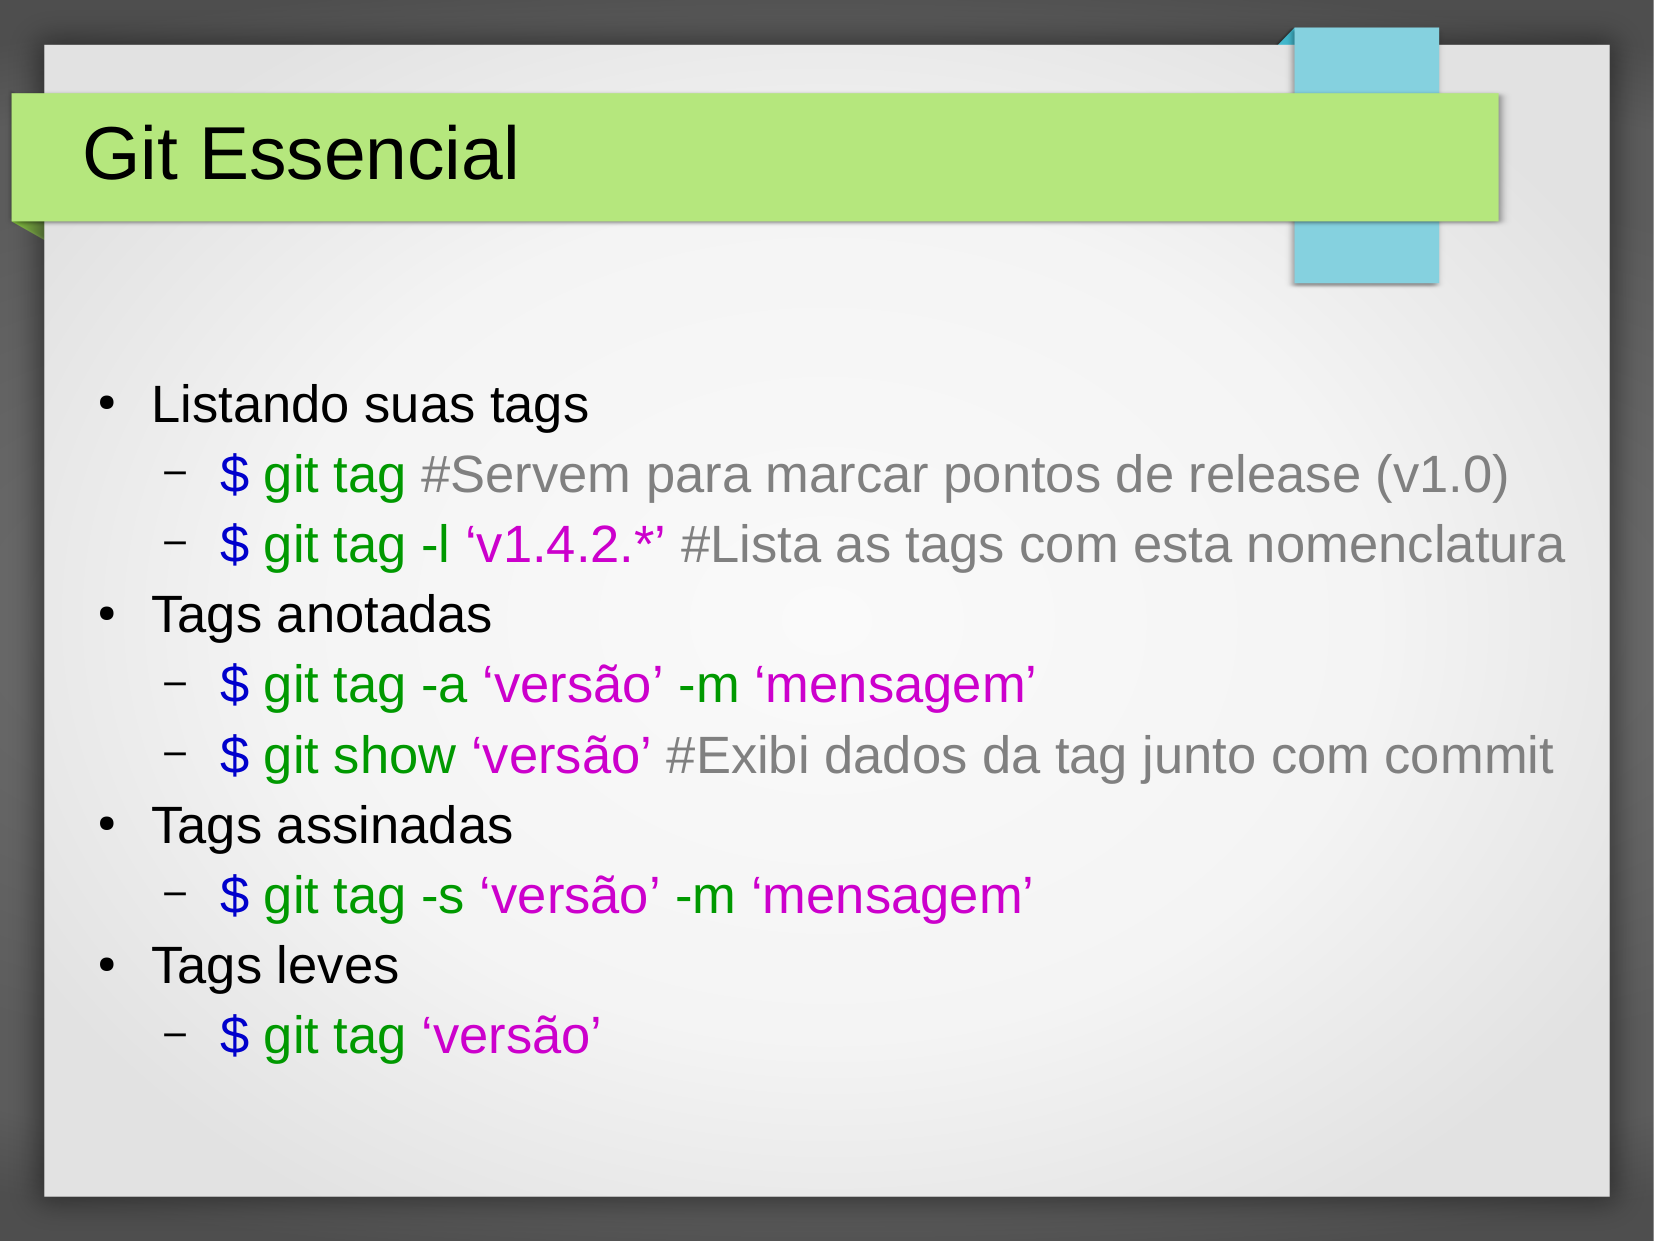

# Git Essencial
Listando suas tags
$ git tag #Servem para marcar pontos de release (v1.0)
$ git tag -l ‘v1.4.2.*’ #Lista as tags com esta nomenclatura
Tags anotadas
$ git tag -a ‘versão’ -m ‘mensagem’
$ git show ‘versão’ #Exibi dados da tag junto com commit
Tags assinadas
$ git tag -s ‘versão’ -m ‘mensagem’
Tags leves
$ git tag ‘versão’